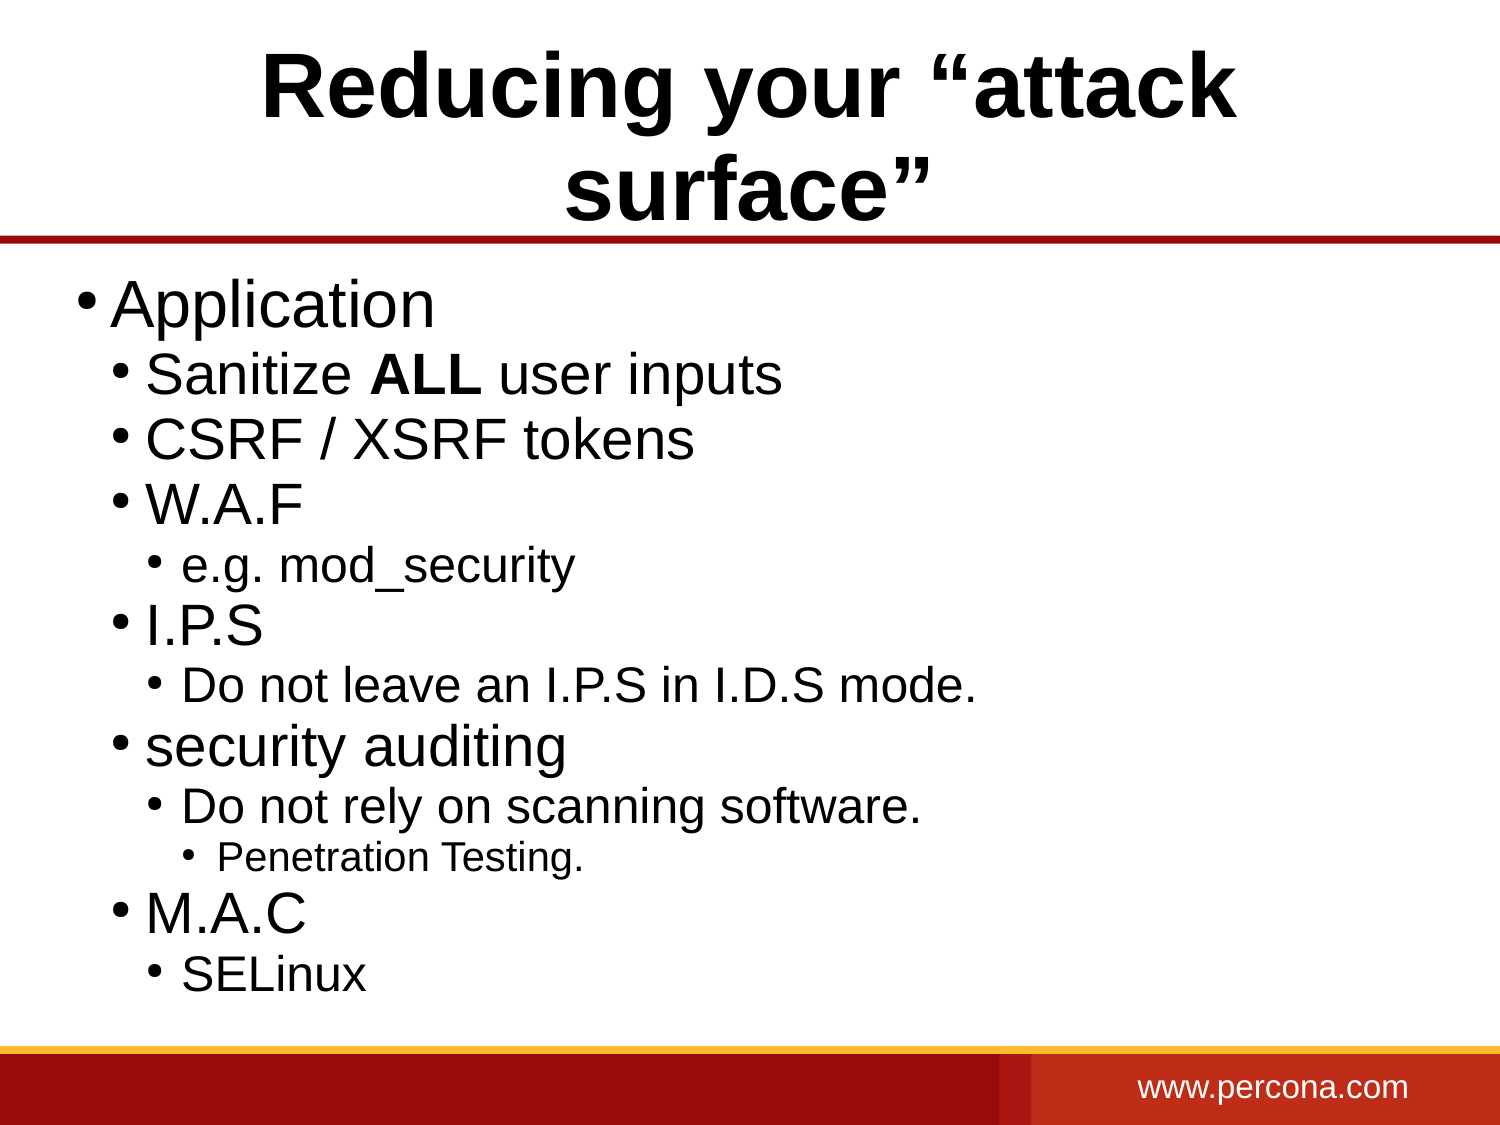

Reducing your “attack surface”
Application
Sanitize ALL user inputs
CSRF / XSRF tokens
W.A.F
e.g. mod_security
I.P.S
Do not leave an I.P.S in I.D.S mode.
security auditing
Do not rely on scanning software.
Penetration Testing.
M.A.C
SELinux